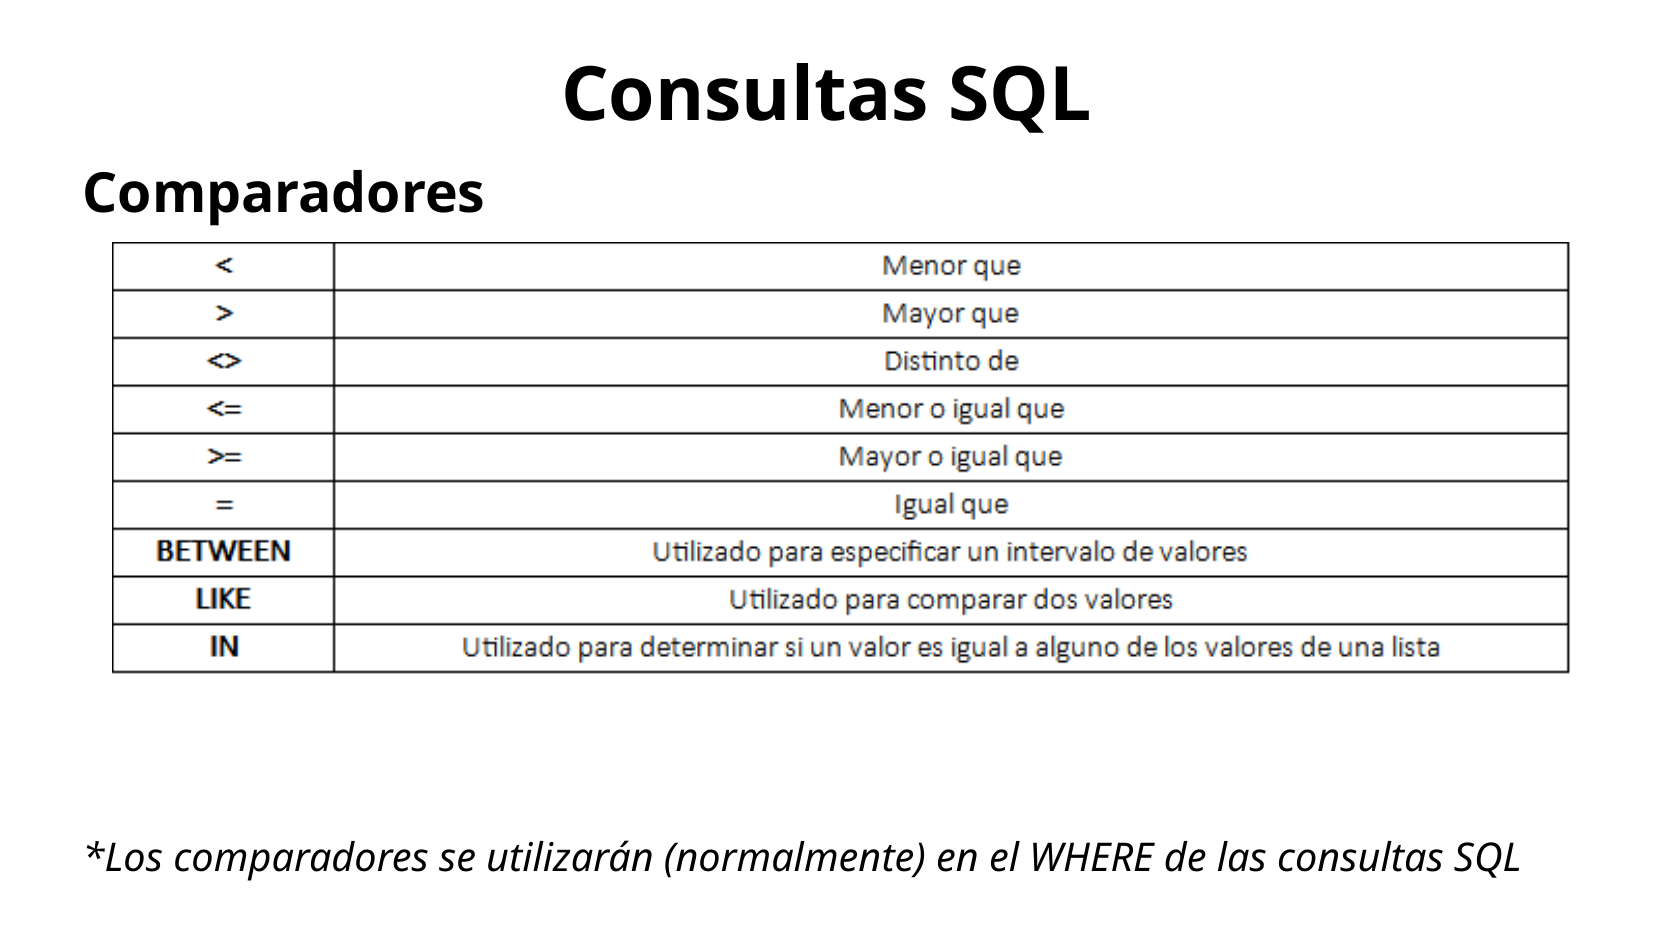

# Consultas SQL
Comparadores
*Los comparadores se utilizarán (normalmente) en el WHERE de las consultas SQL